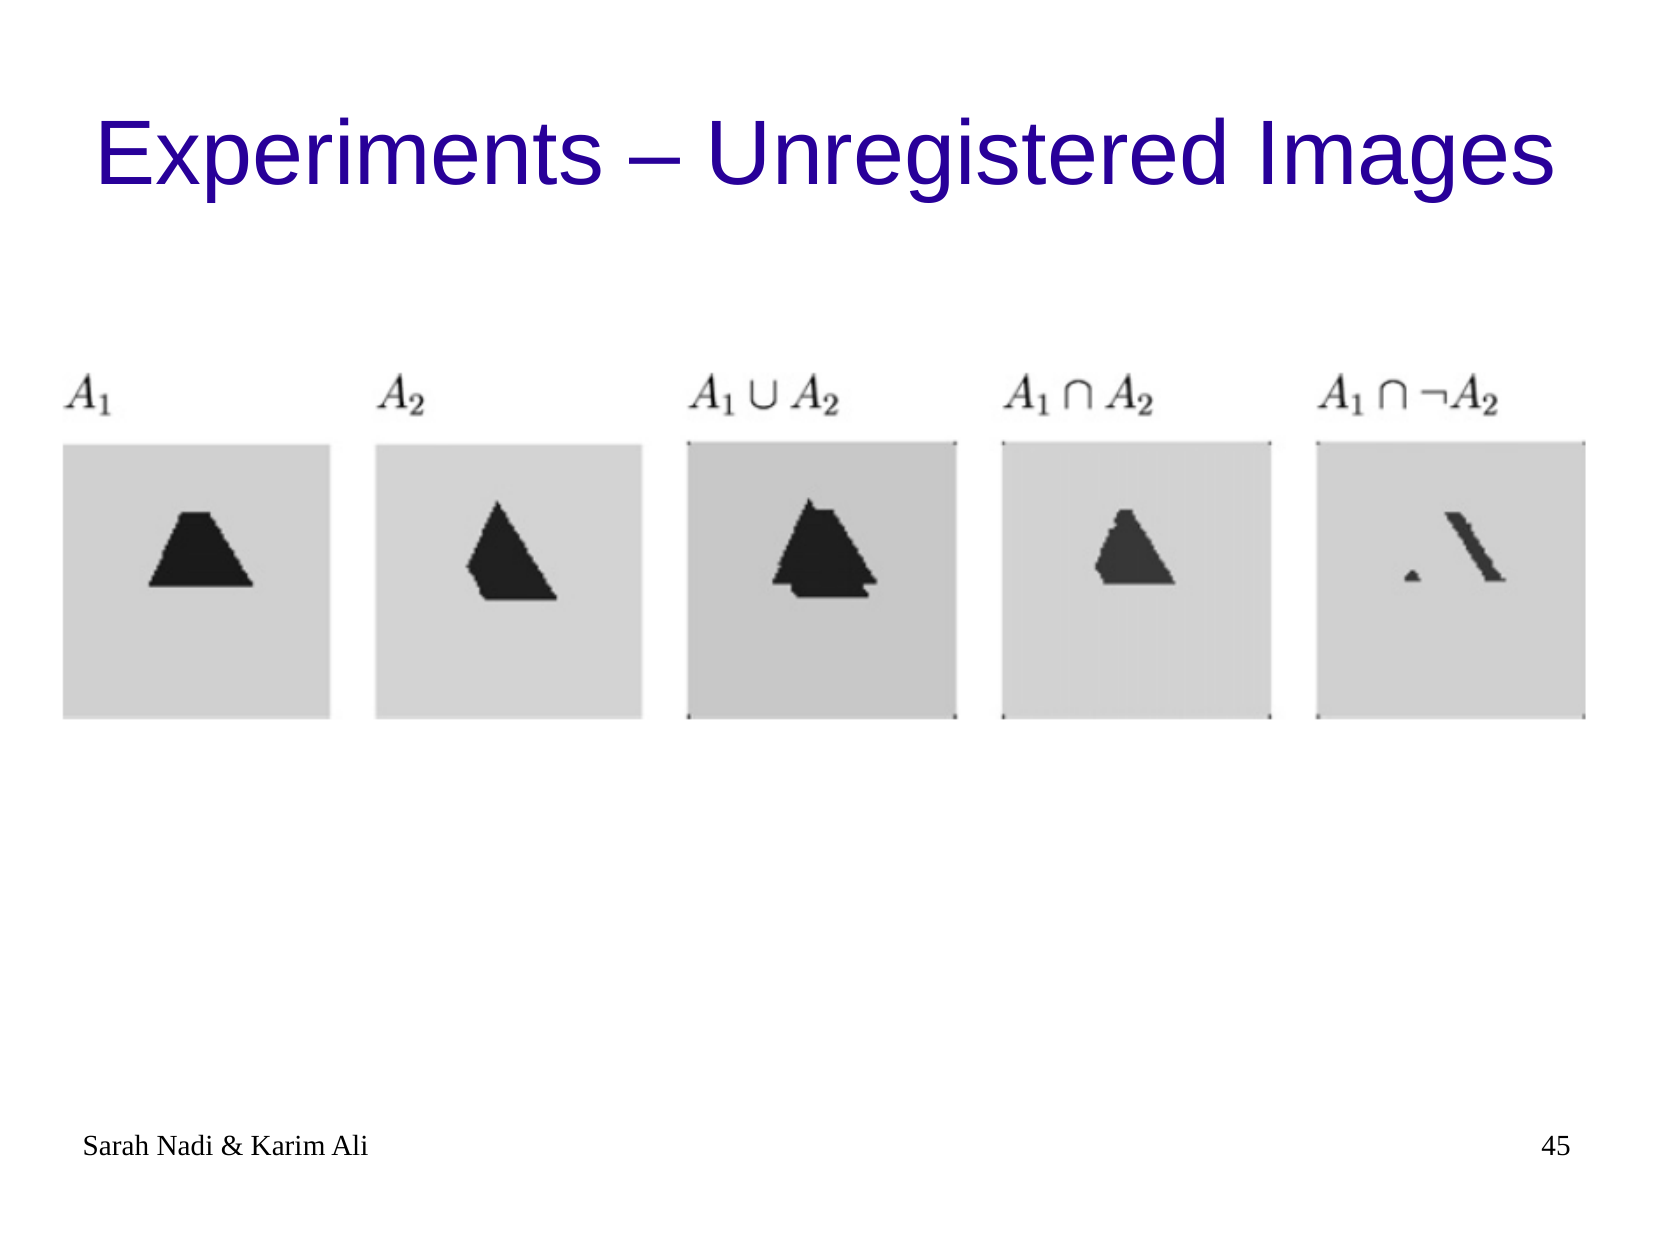

# Experiments – Unregistered Images
Sarah Nadi & Karim Ali
45